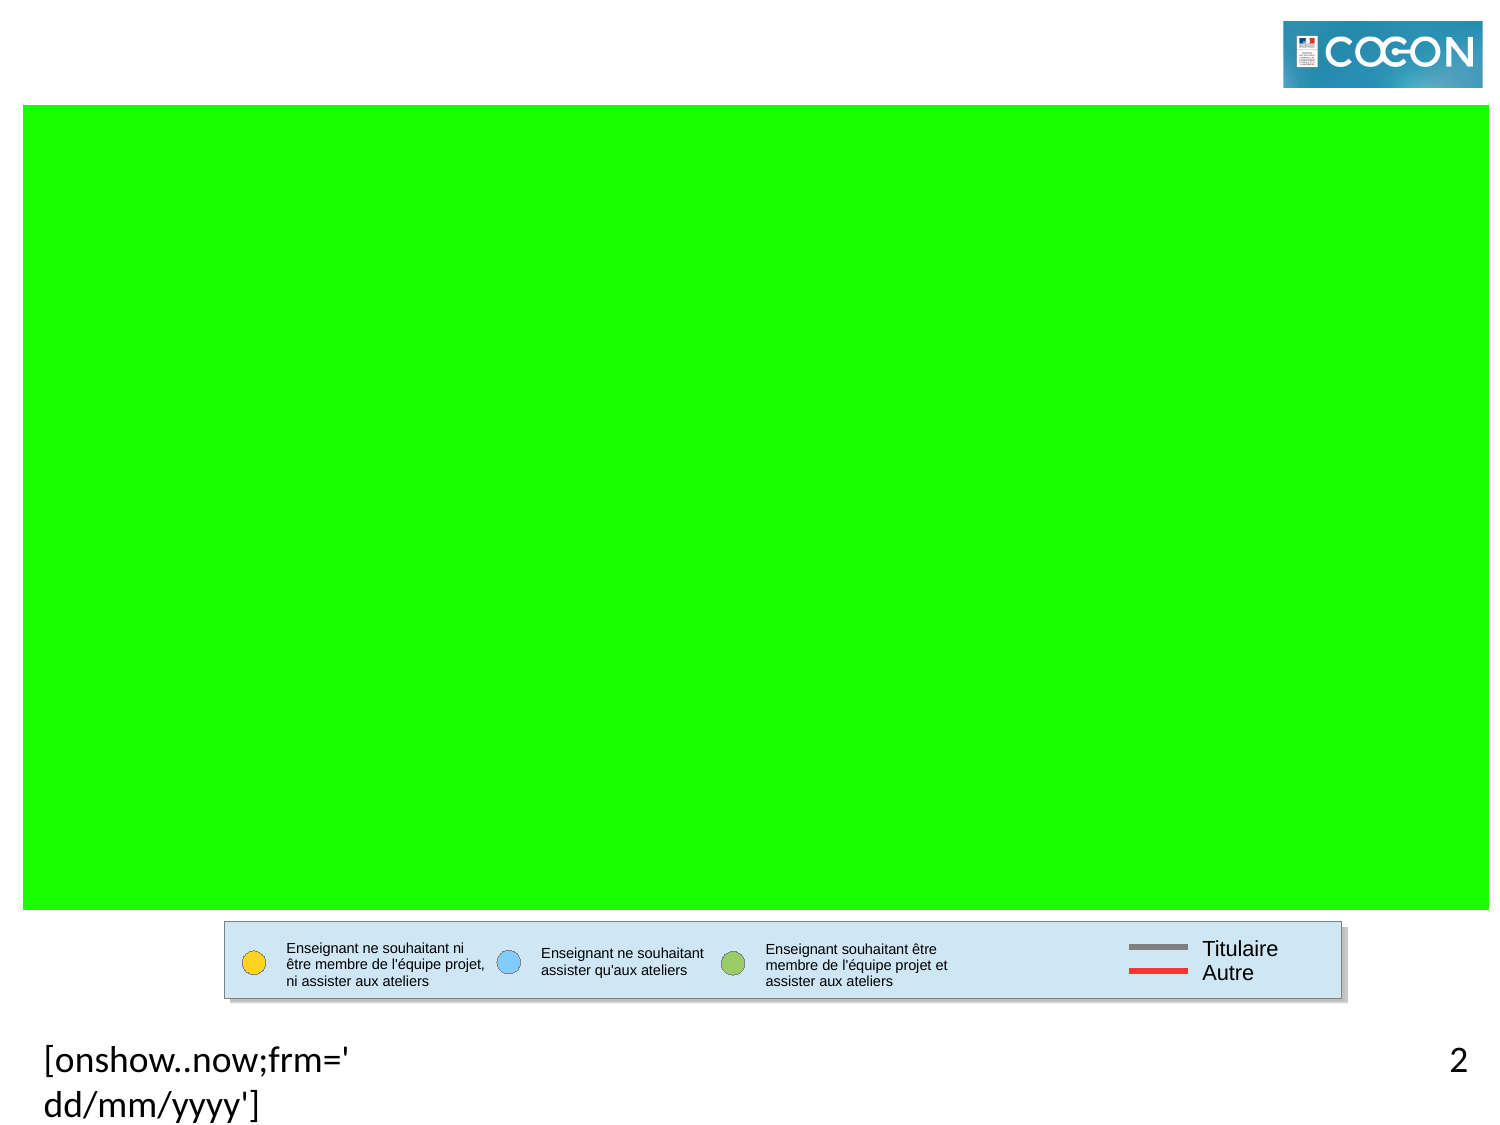

Titulaire
Enseignant ne souhaitant ni être membre de l'équipe projet, ni assister aux ateliers
Enseignant souhaitant être membre de l'équipe projet et assister aux ateliers
Enseignant ne souhaitant assister qu'aux ateliers
Autre
[onshow..now;frm='dd/mm/yyyy']